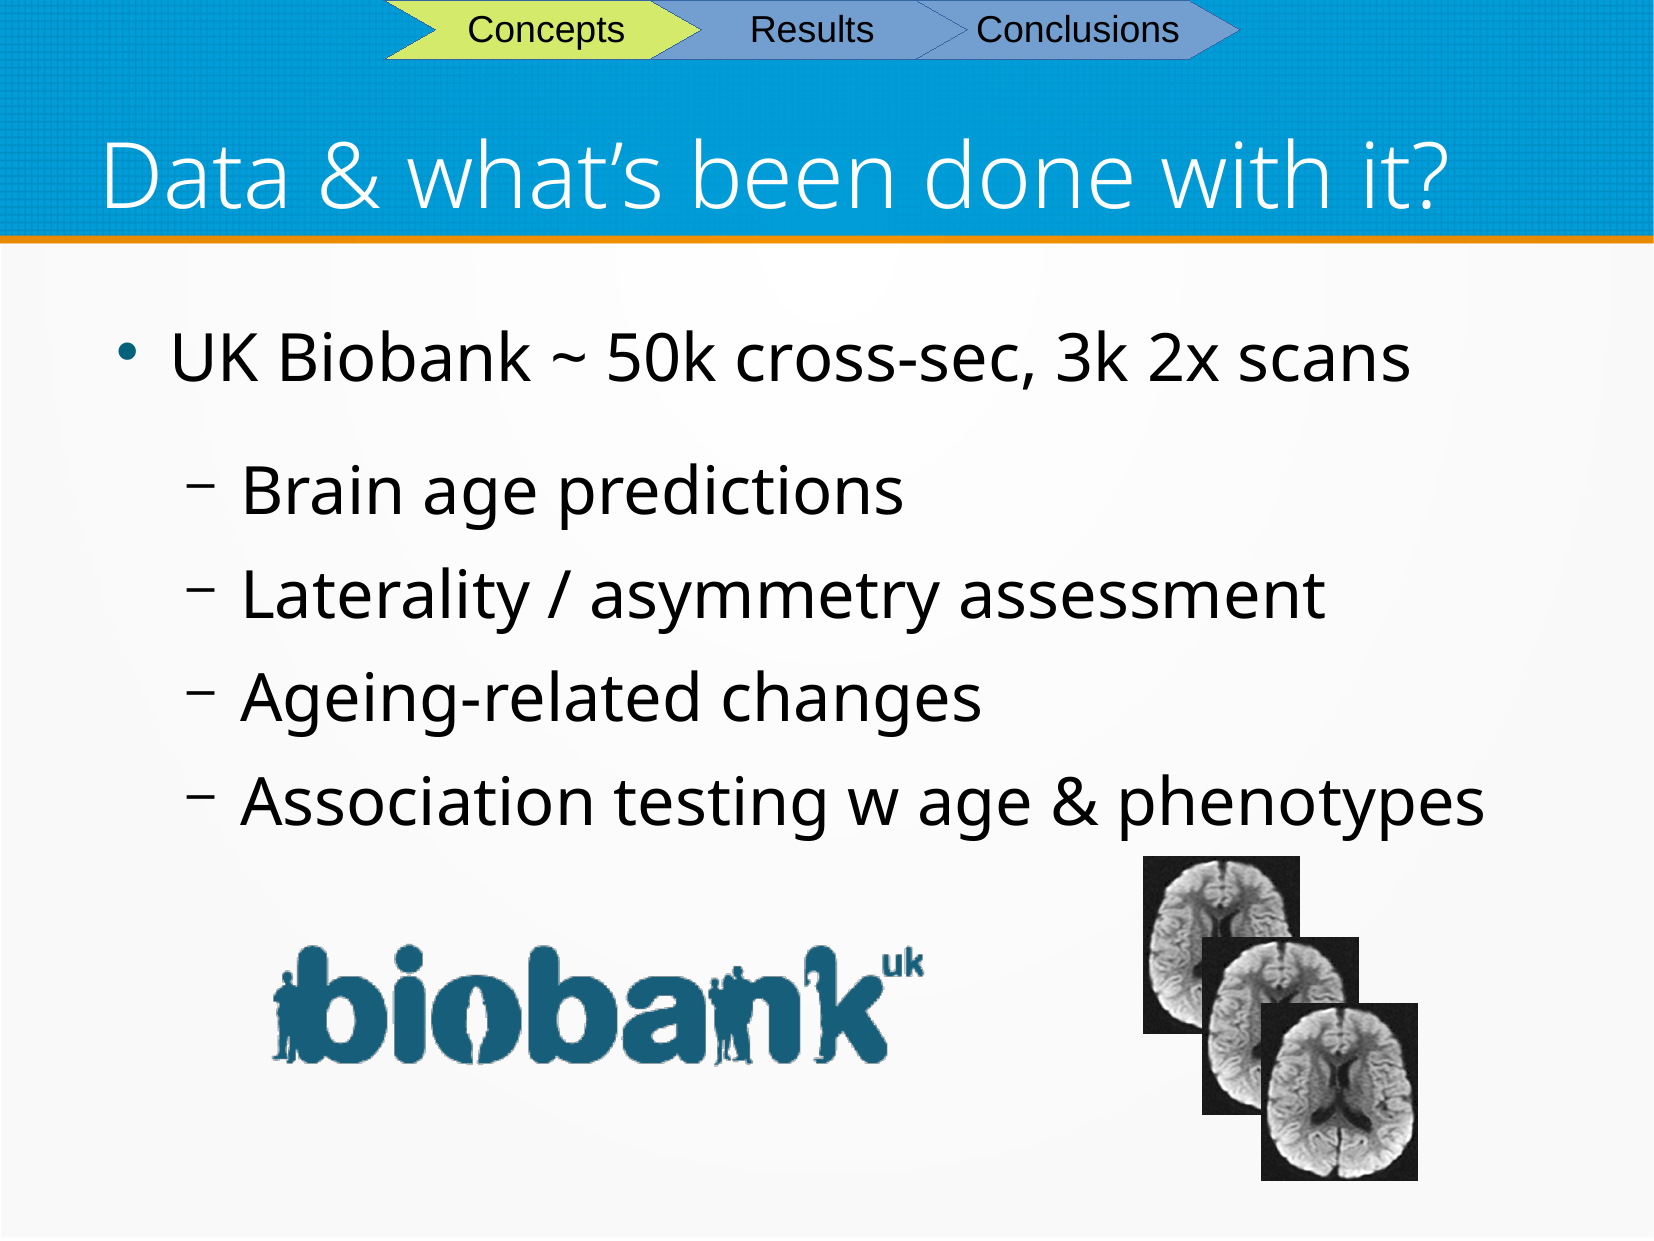

Concepts
Results
Conclusions
# Data & what’s been done with it?
UK Biobank ~ 50k cross-sec, 3k 2x scans
Brain age predictions
Laterality / asymmetry assessment
Ageing-related changes
Association testing w age & phenotypes